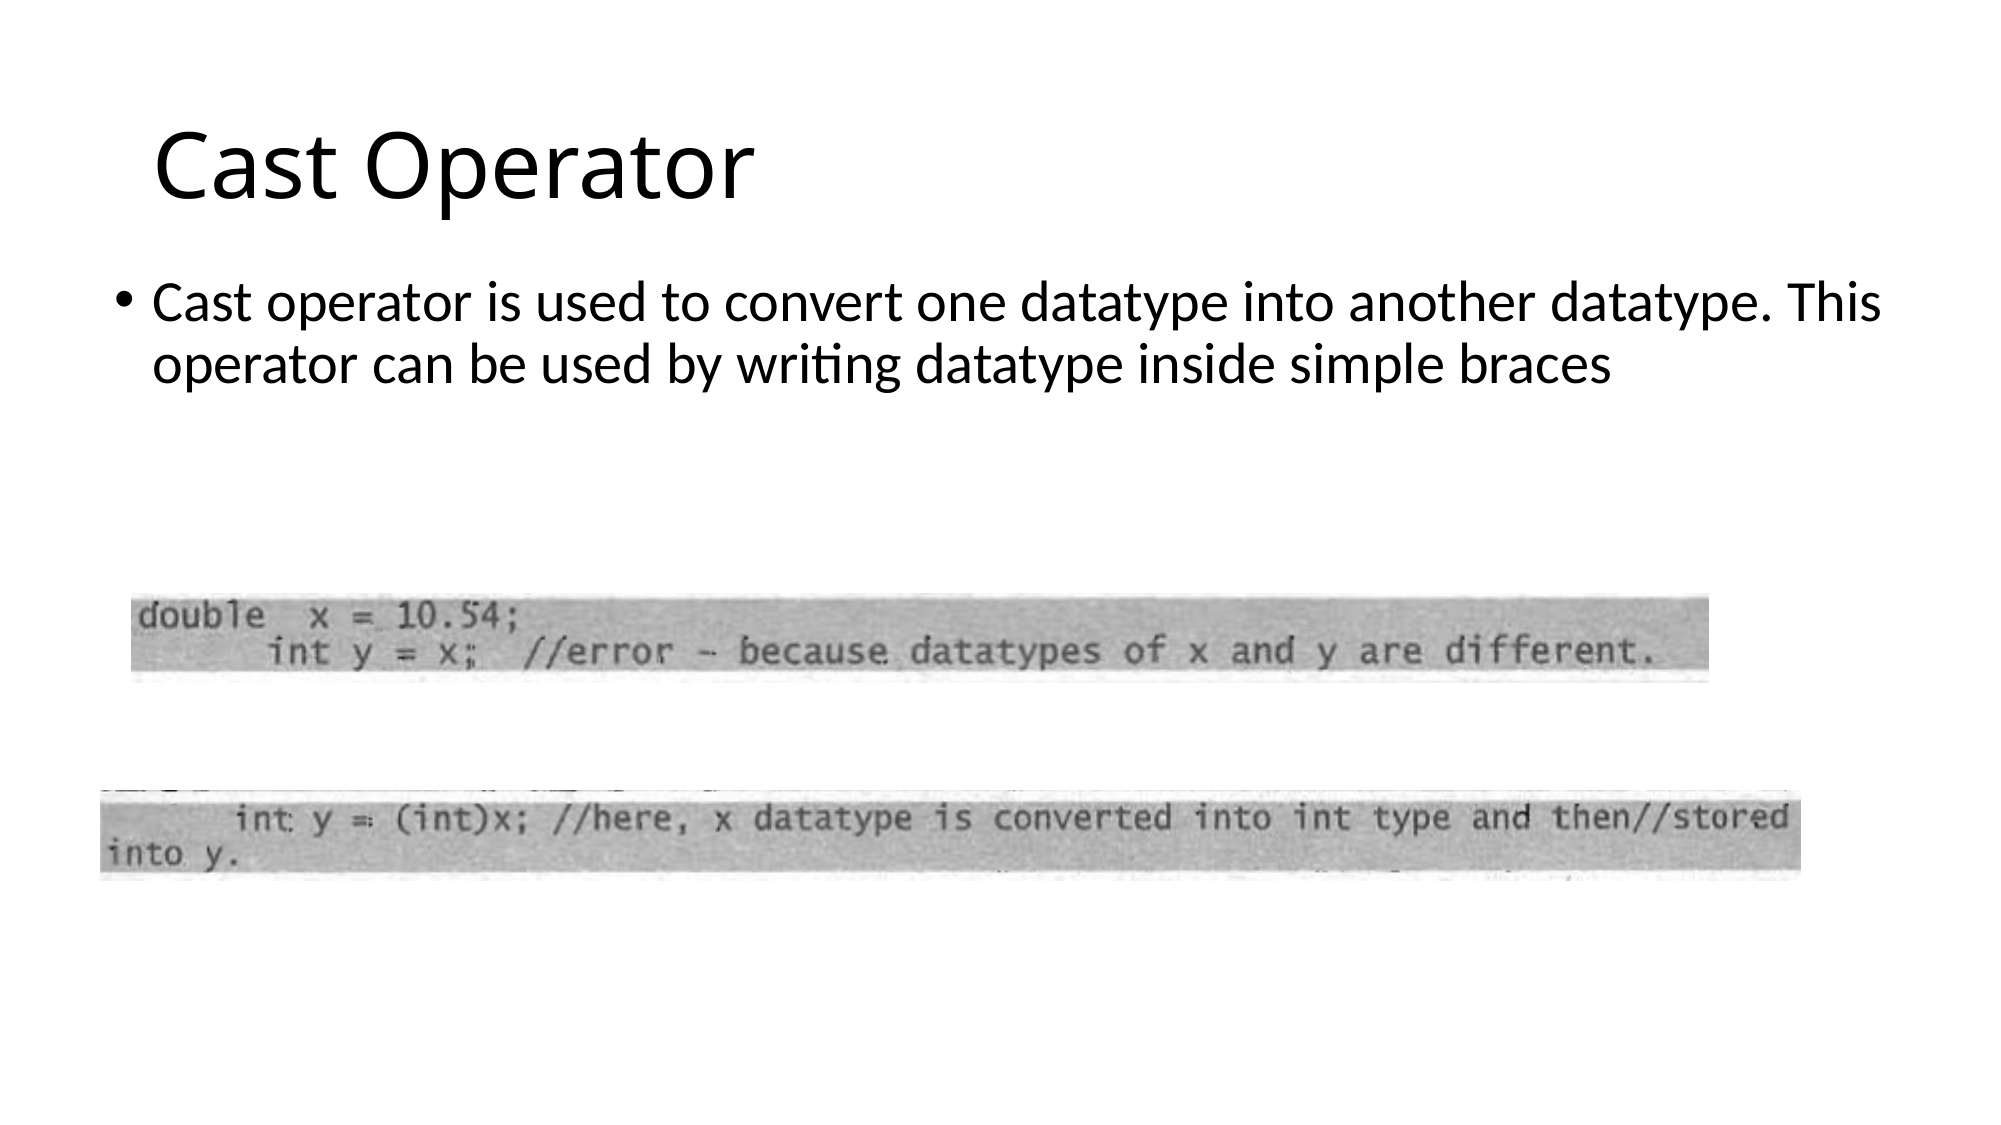

# Cast Operator
Cast operator is used to convert one datatype into another datatype. This operator can be used by writing datatype inside simple braces